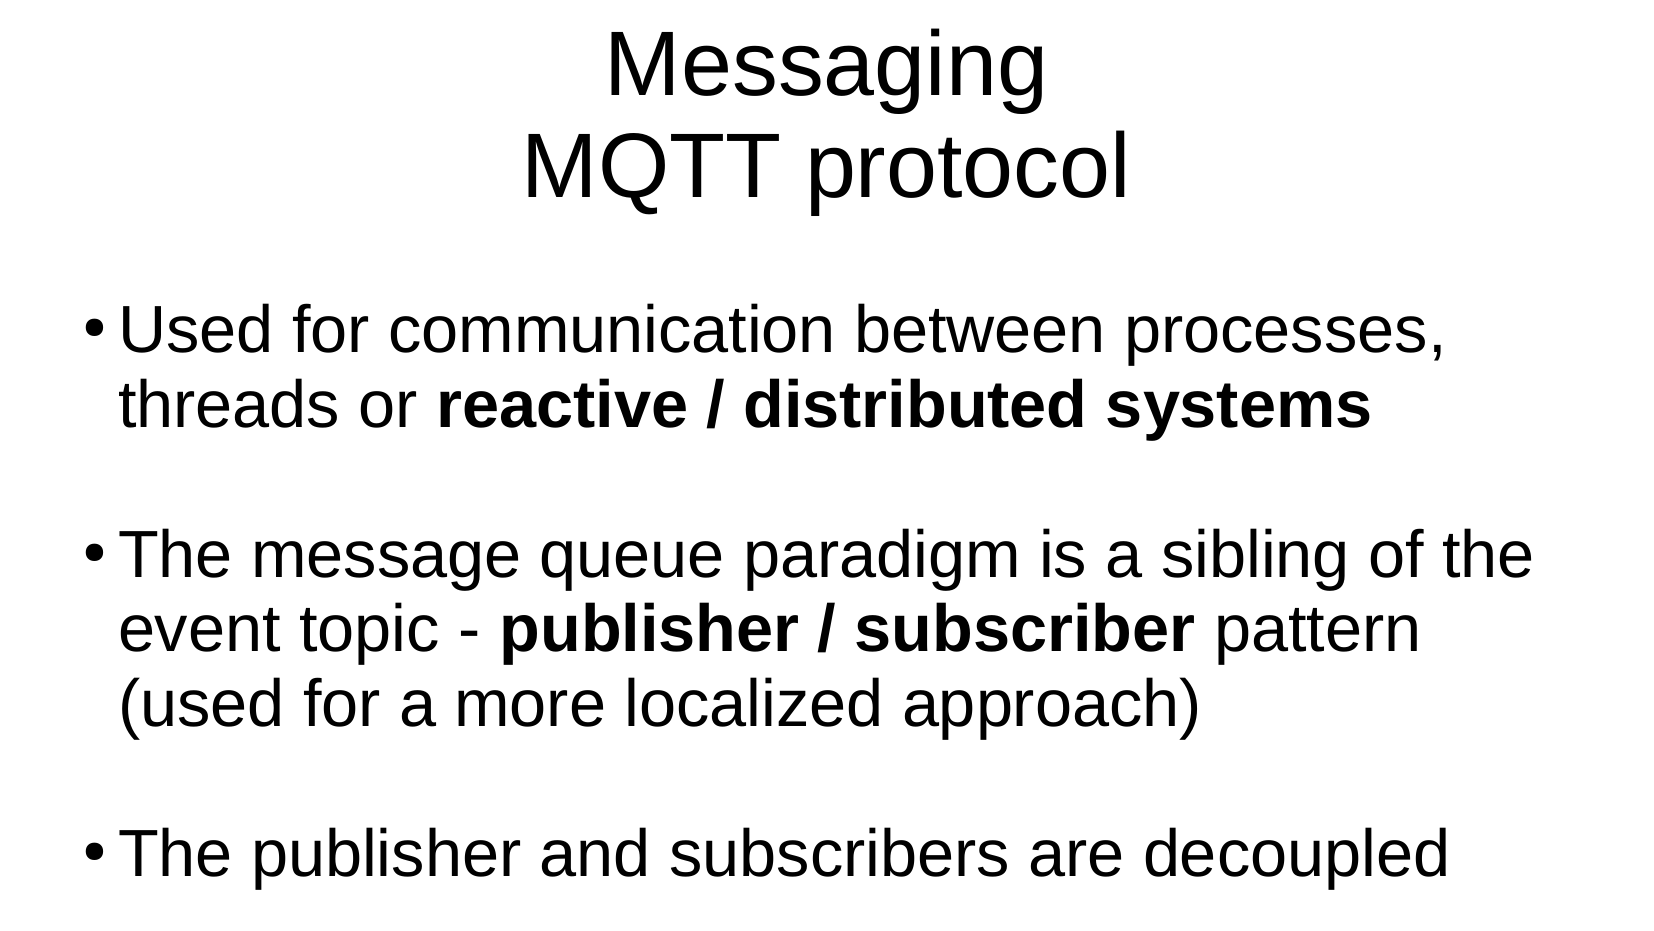

# Messaging MQTT protocol
Used for communication between processes, threads or reactive / distributed systems
The message queue paradigm is a sibling of the event topic - publisher / subscriber pattern (used for a more localized approach)
The publisher and subscribers are decoupled